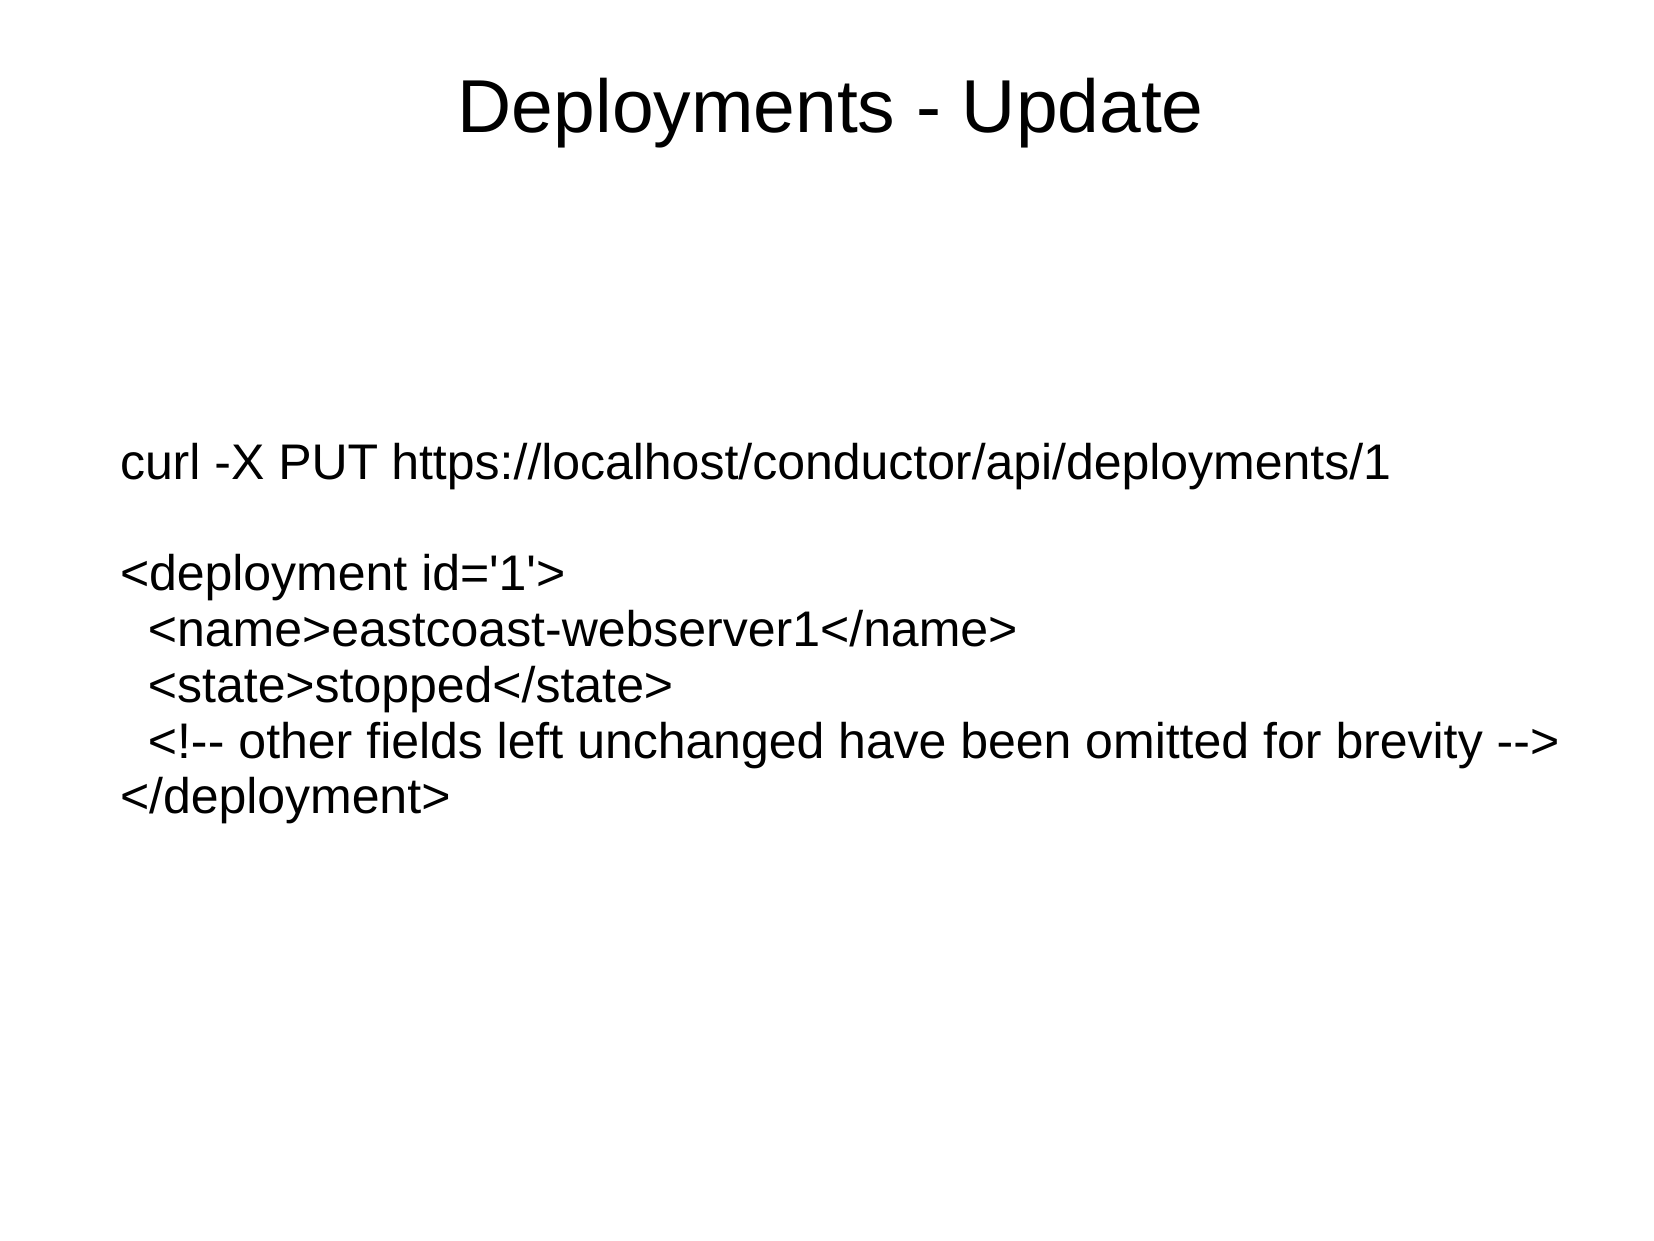

# Deployments - Update
curl -X PUT https://localhost/conductor/api/deployments/1
<deployment id='1'>
 <name>eastcoast-webserver1</name>
 <state>stopped</state>
 <!-- other fields left unchanged have been omitted for brevity -->
</deployment>